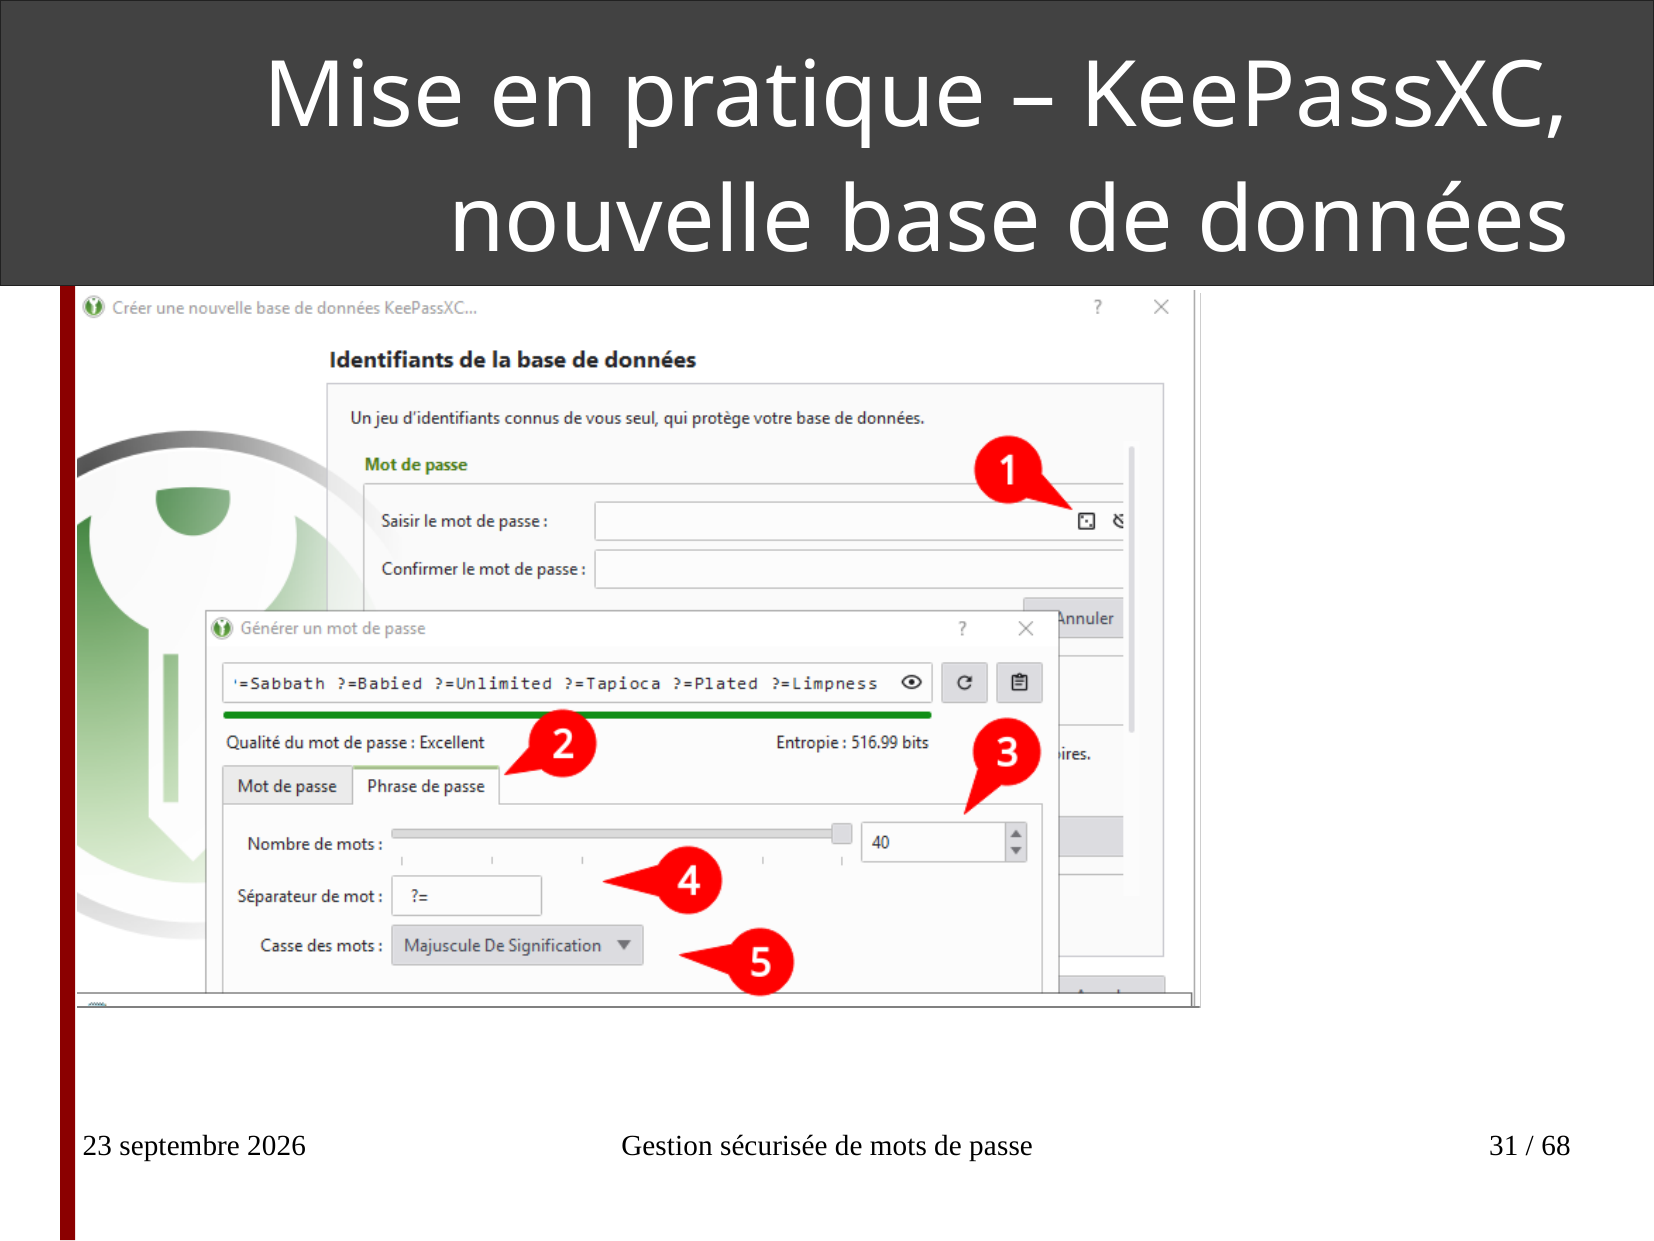

# Mise en pratique – KeePassXC, nouvelle base de données
Gestion sécurisée de mots de passe
31